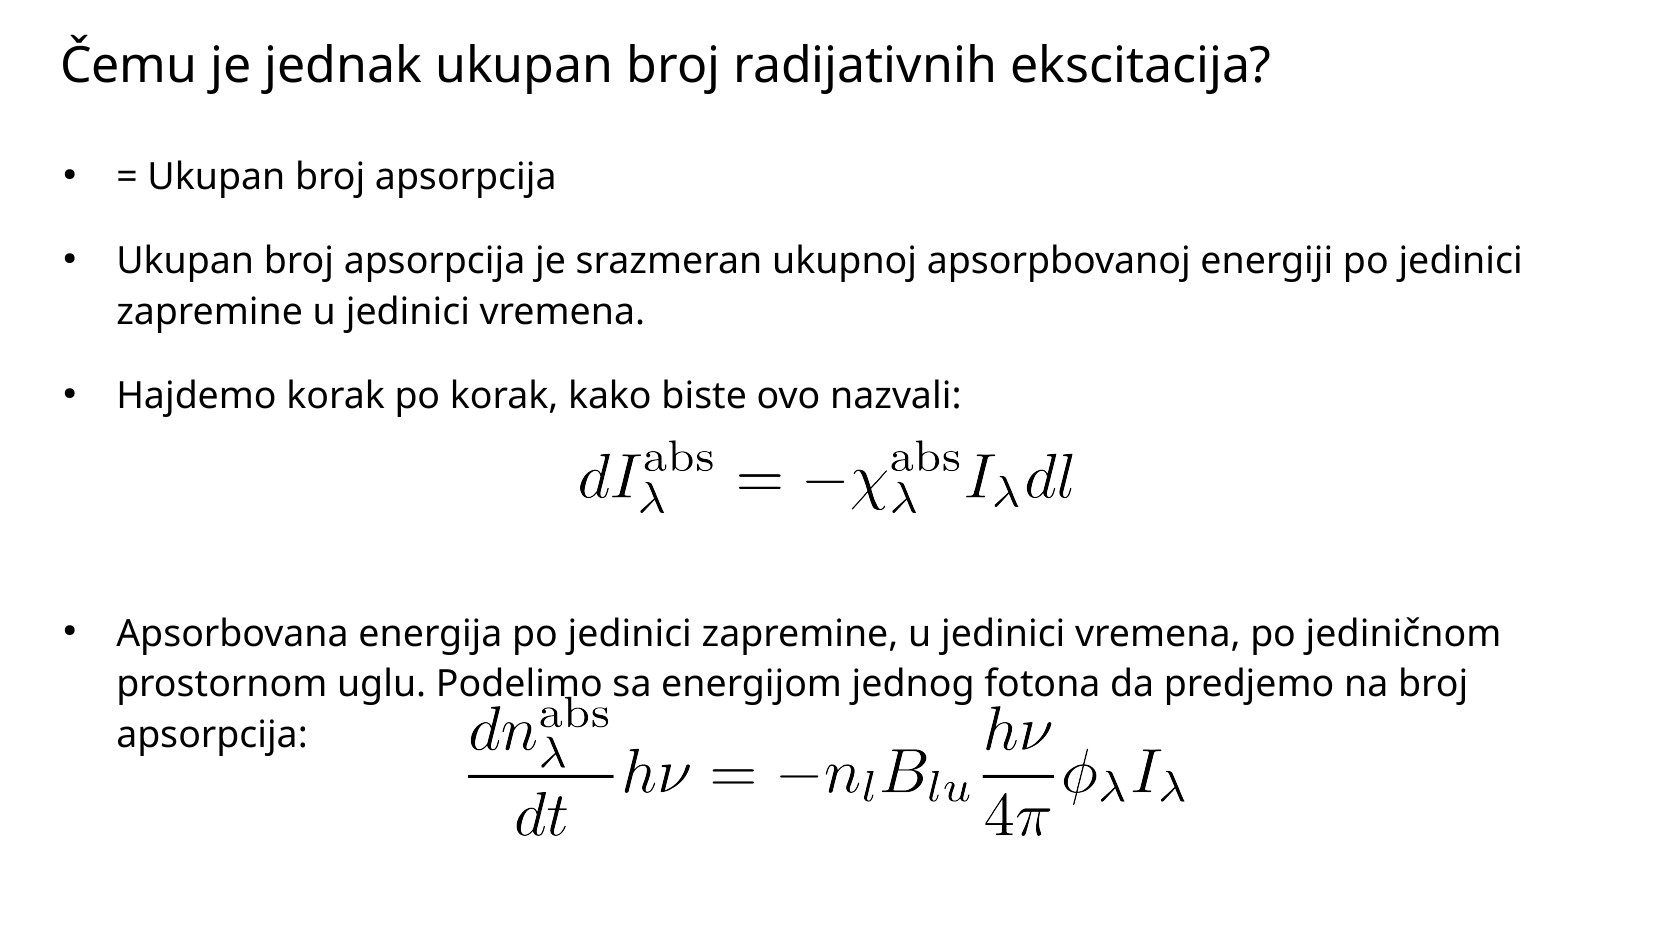

# Čemu je jednak ukupan broj radijativnih ekscitacija?
= Ukupan broj apsorpcija
Ukupan broj apsorpcija je srazmeran ukupnoj apsorpbovanoj energiji po jedinici zapremine u jedinici vremena.
Hajdemo korak po korak, kako biste ovo nazvali:
Apsorbovana energija po jedinici zapremine, u jedinici vremena, po jediničnom prostornom uglu. Podelimo sa energijom jednog fotona da predjemo na broj apsorpcija: